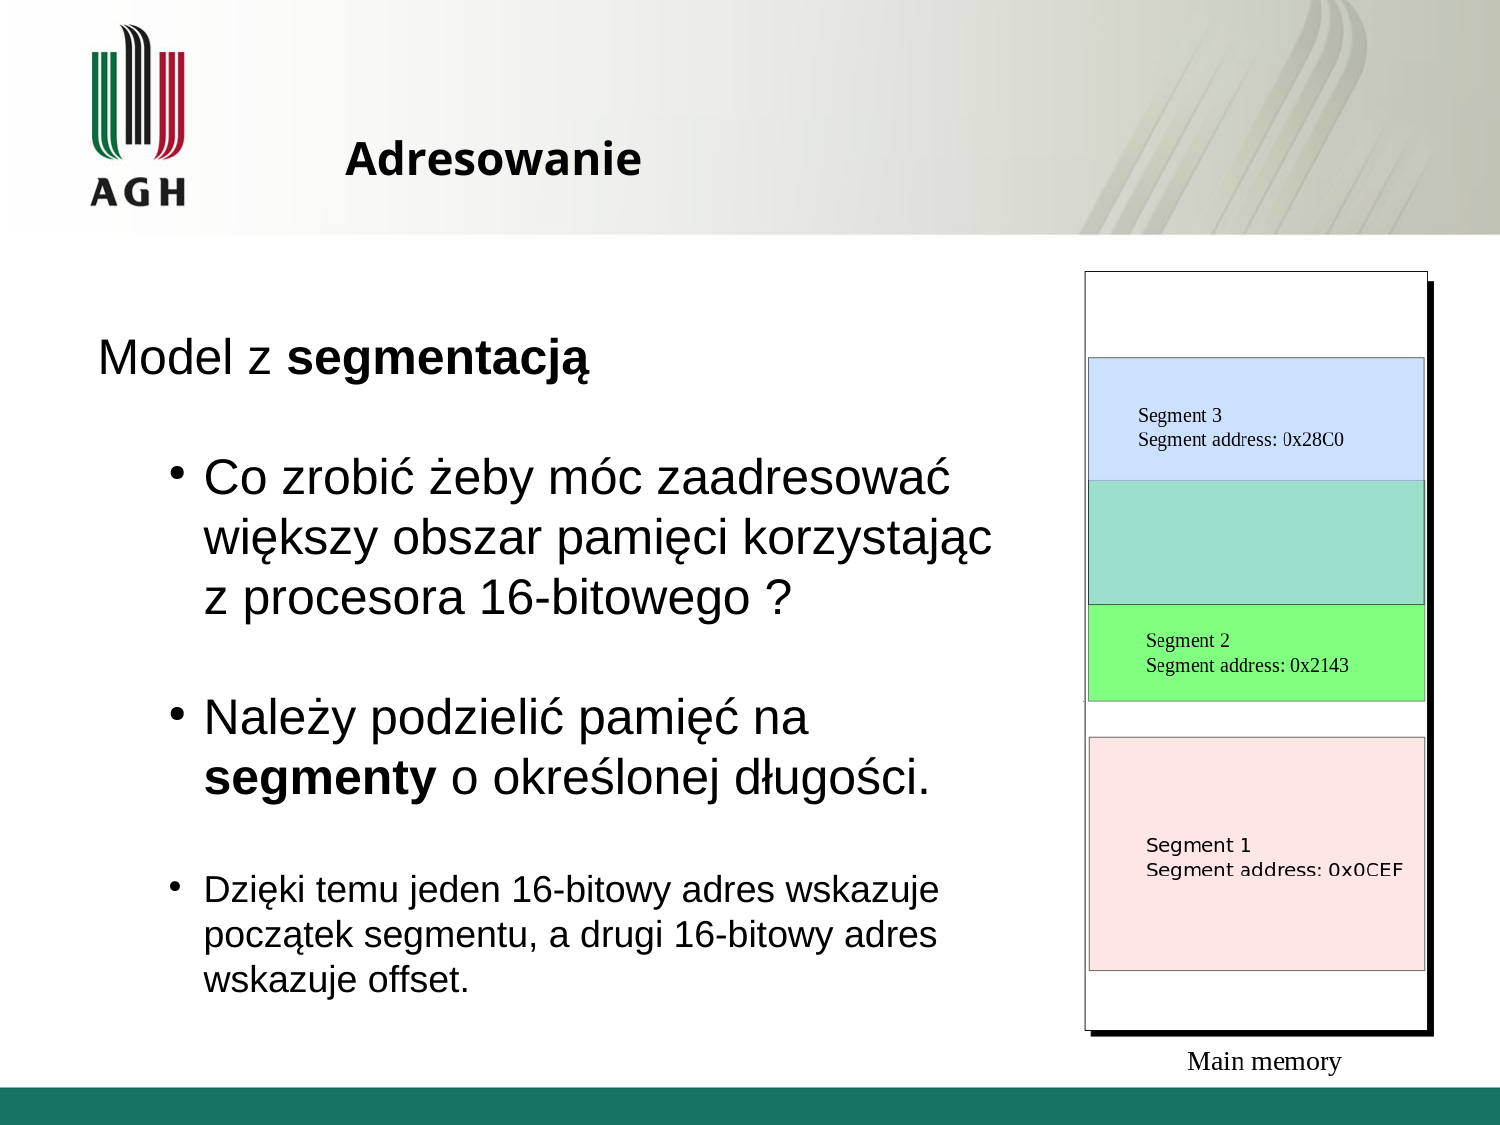

# Adresowanie
Model z segmentacją
Co zrobić żeby móc zaadresować większy obszar pamięci korzystając z procesora 16-bitowego ?
Należy podzielić pamięć na segmenty o określonej długości.
Dzięki temu jeden 16-bitowy adres wskazuje początek segmentu, a drugi 16-bitowy adres wskazuje offset.